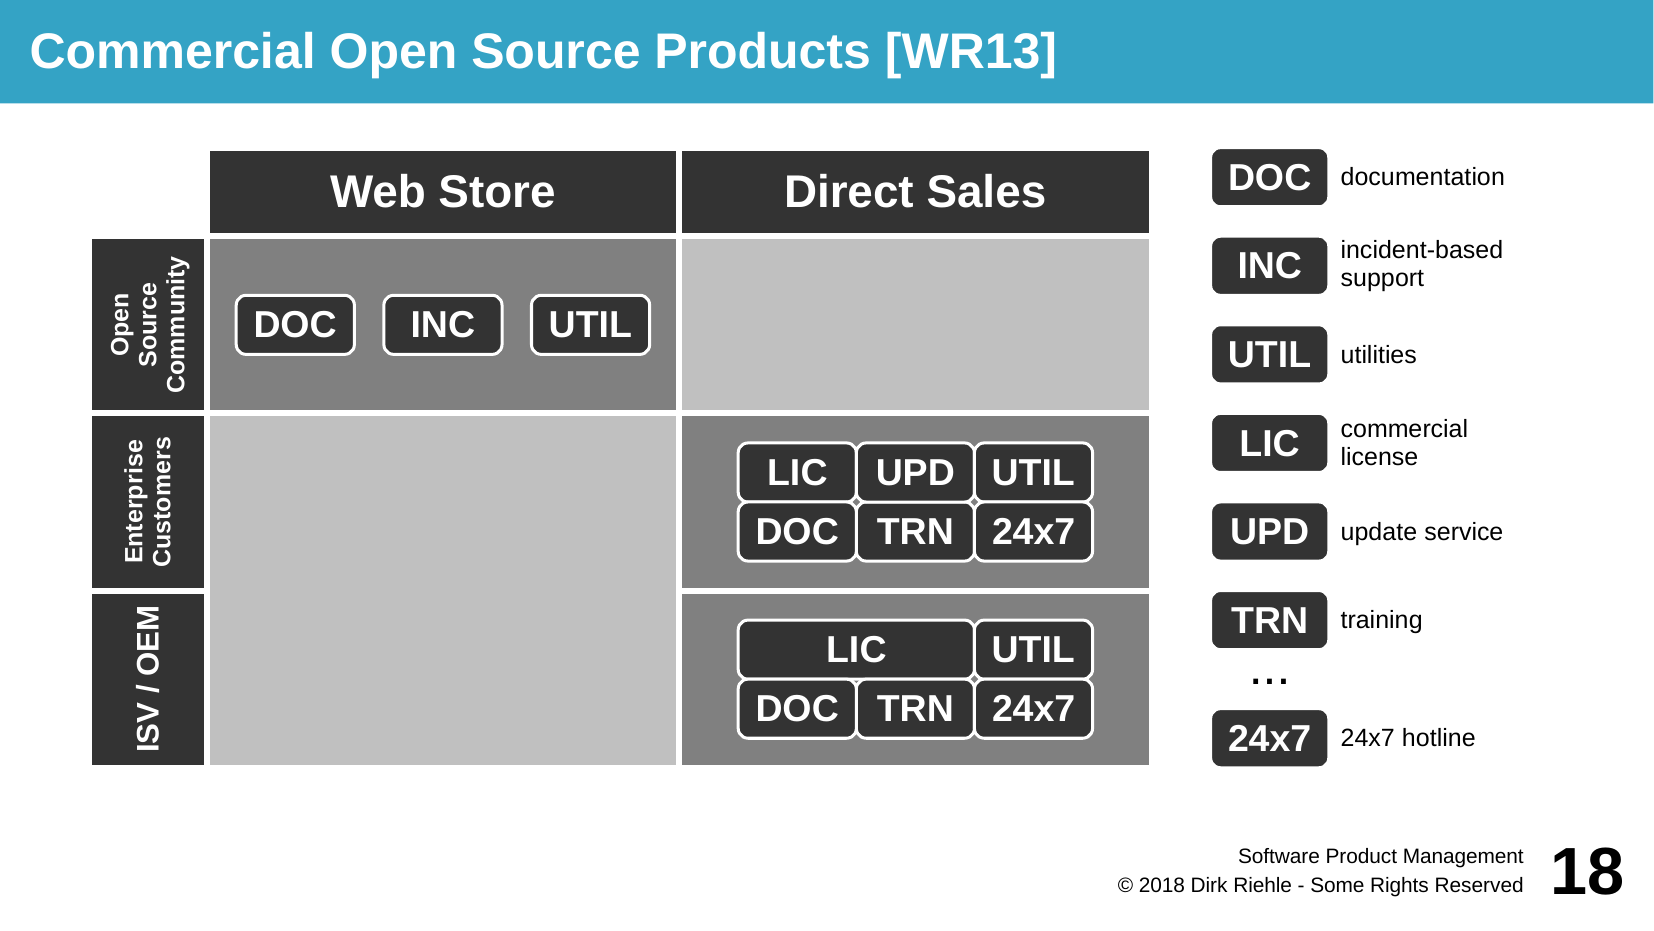

# Commercial Open Source Products [WR13]
Web Store
Direct Sales
DOC
documentation
INC
incident-based
support
UTIL
utilities
LIC
commercial
license
UPD
update service
TRN
training
...
24x7
24x7 hotline
Open
Source
Community
DOC
INC
UTIL
Enterprise
Customers
LIC
UPD
UTIL
DOC
TRN
24x7
ISV / OEM
LIC
UTIL
DOC
TRN
24x7
Software Product Management
18
© 2018 Dirk Riehle - Some Rights Reserved